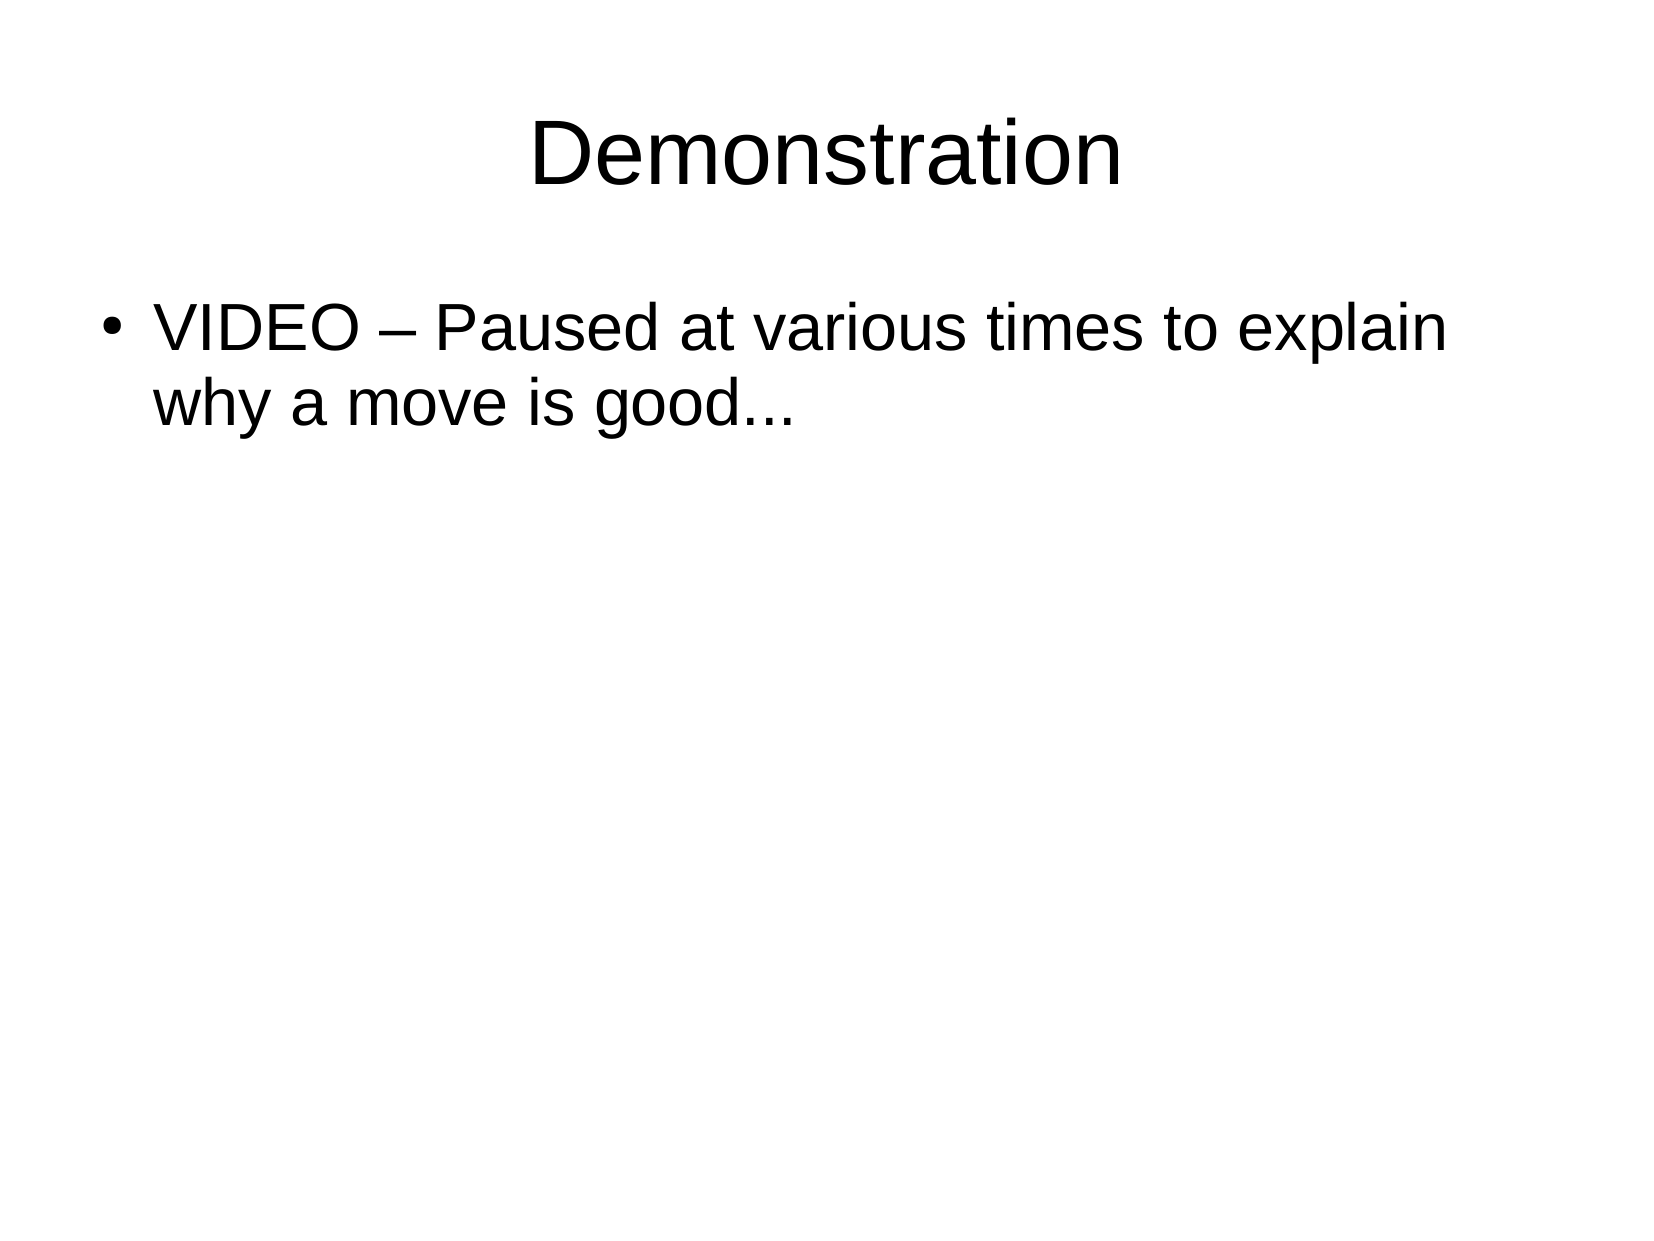

# Demonstration
VIDEO – Paused at various times to explain why a move is good...